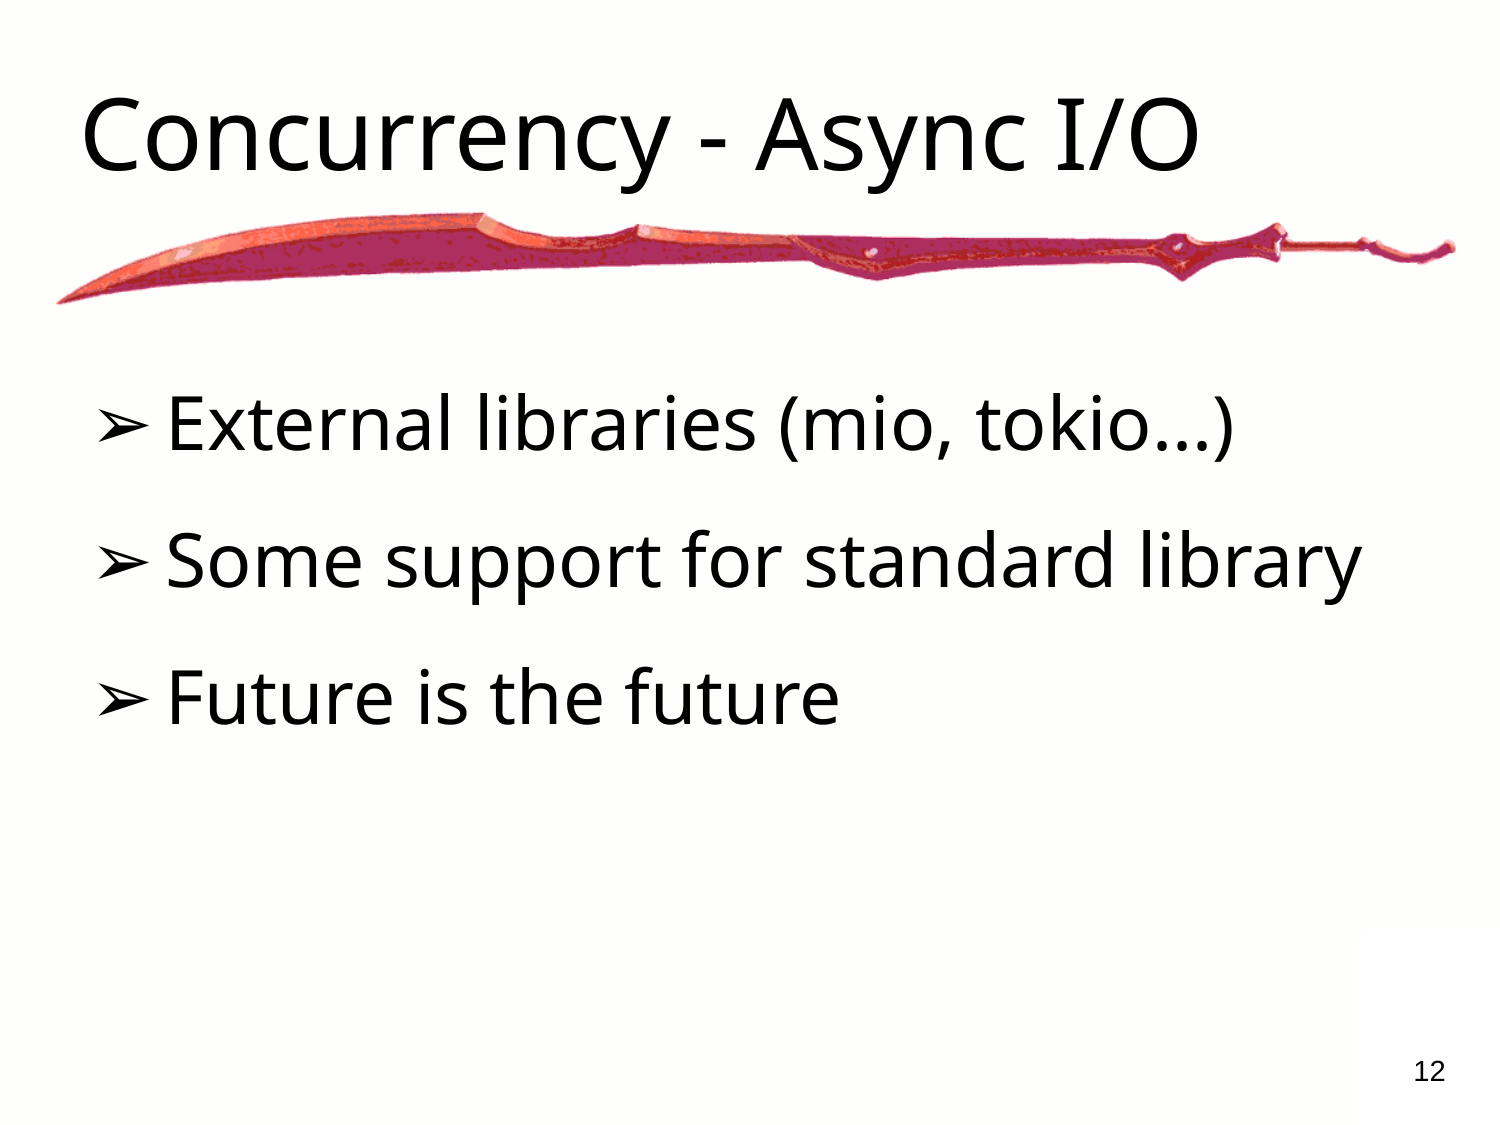

# Concurrency - Async I/O
External libraries (mio, tokio...)
Some support for standard library
Future is the future